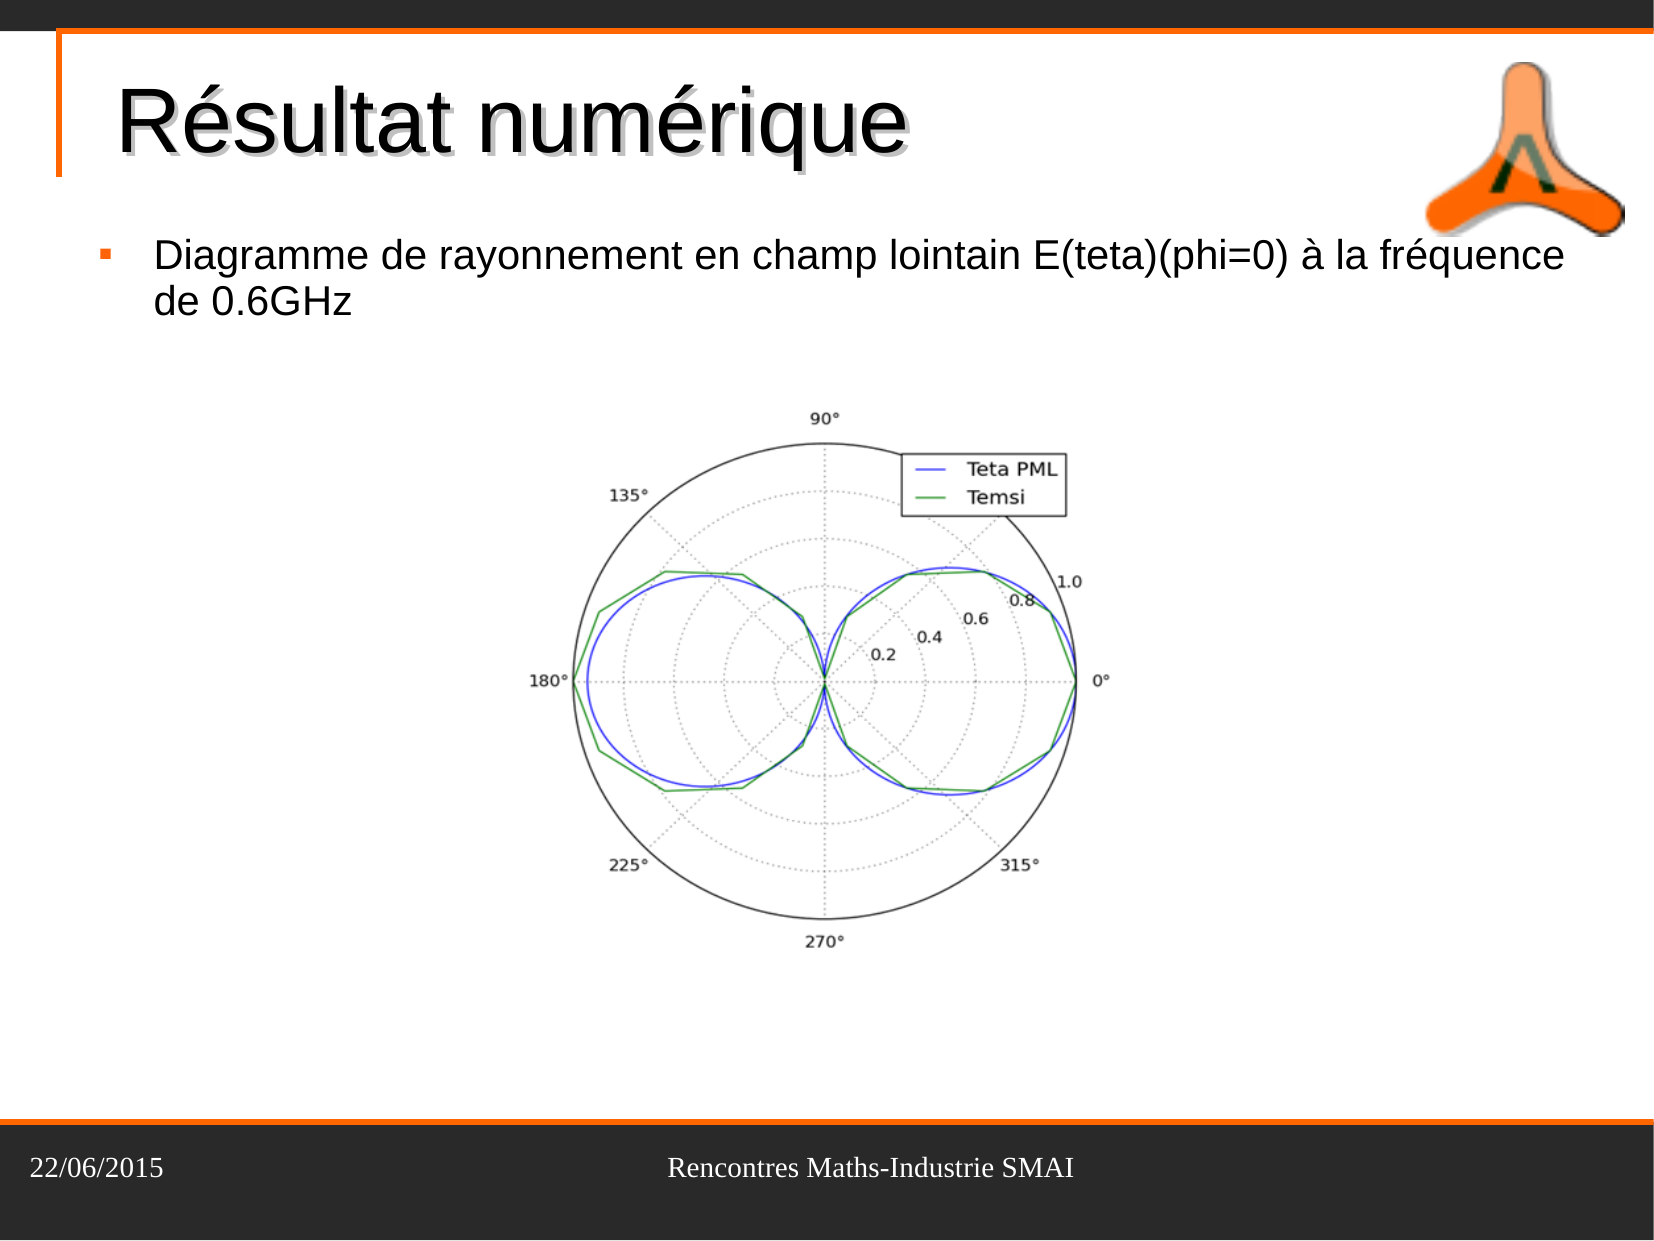

# Résultat numérique
Diagramme de rayonnement en champ lointain E(teta)(phi=0) à la fréquence de 0.6GHz
22/06/2015
Rencontres Maths-Industrie SMAI